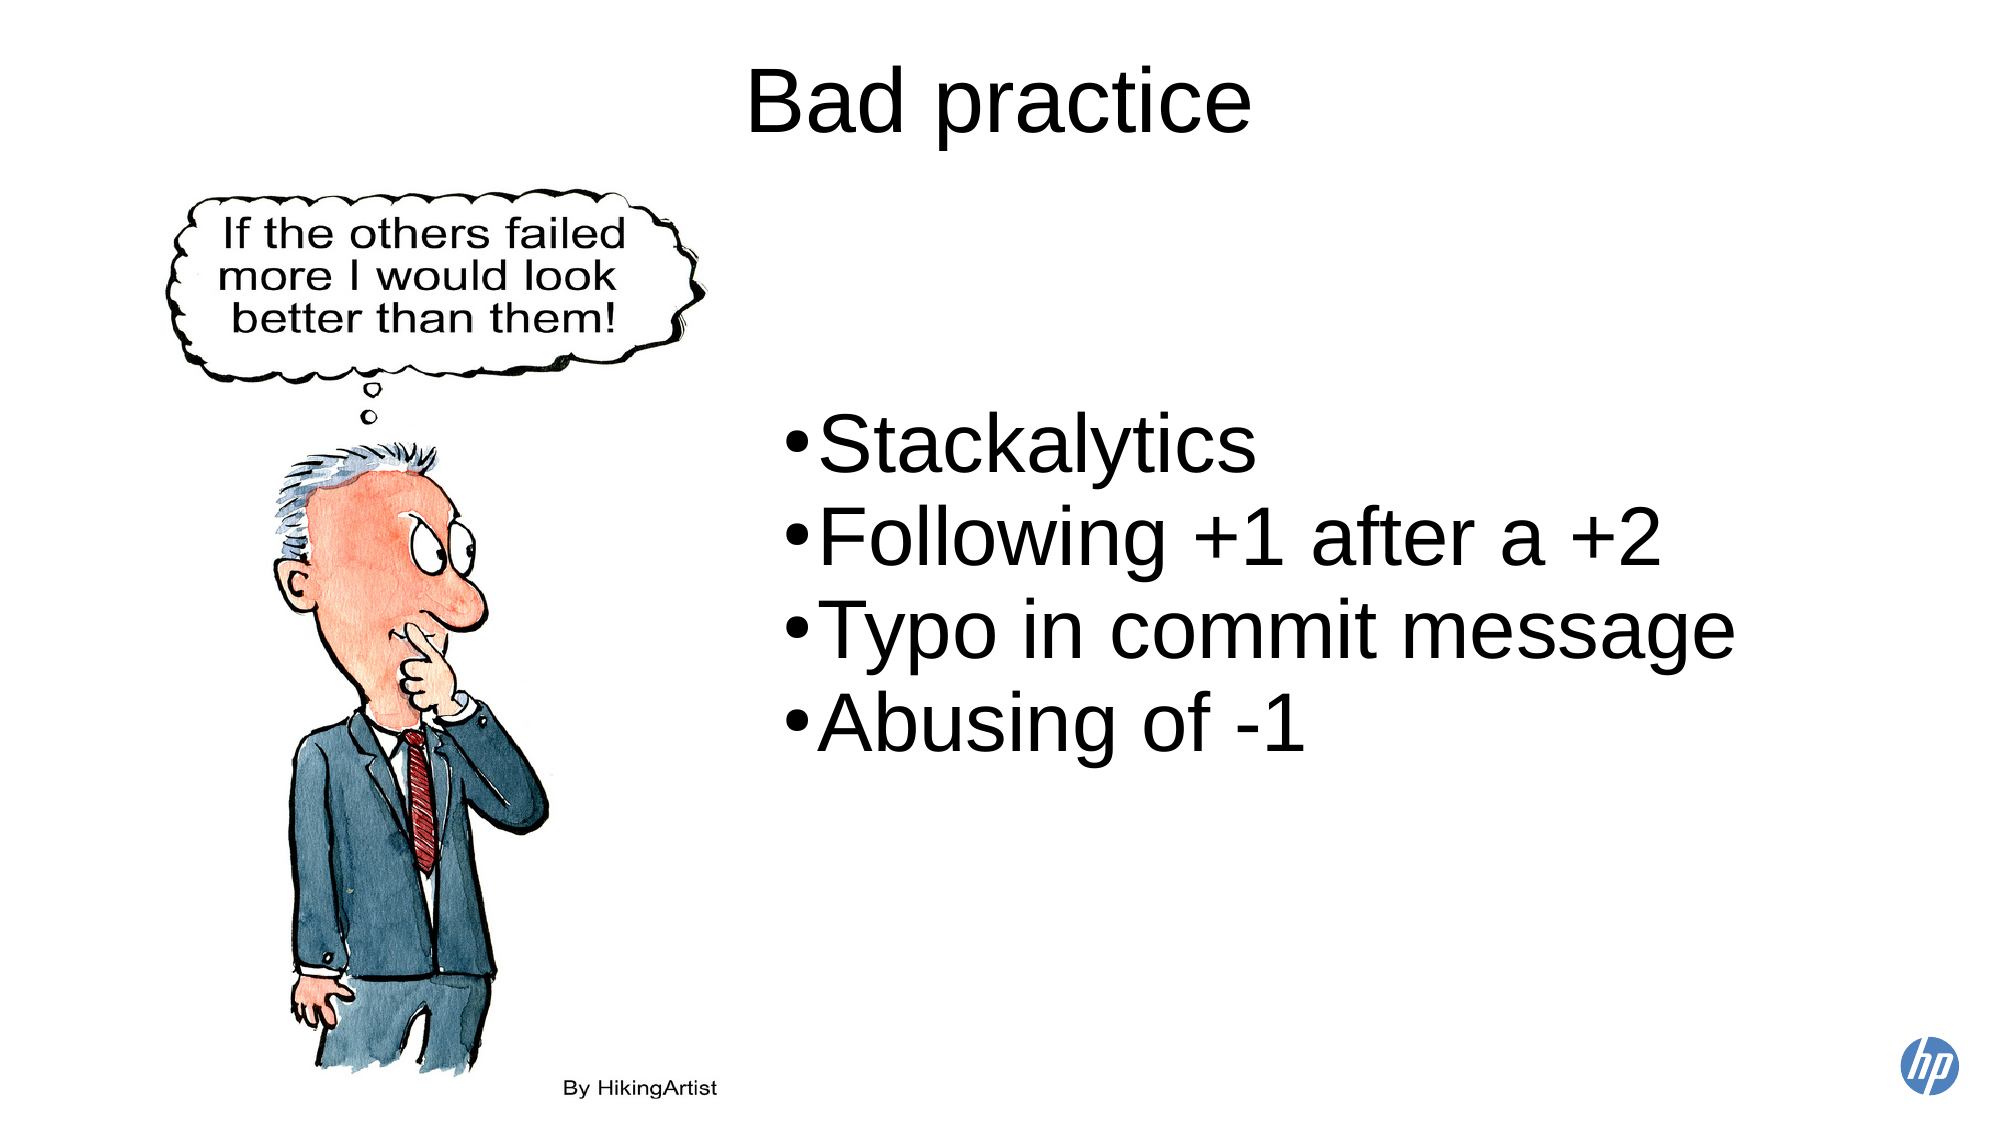

# Bad practice
Stackalytics
Following +1 after a +2
Typo in commit message
Abusing of -1